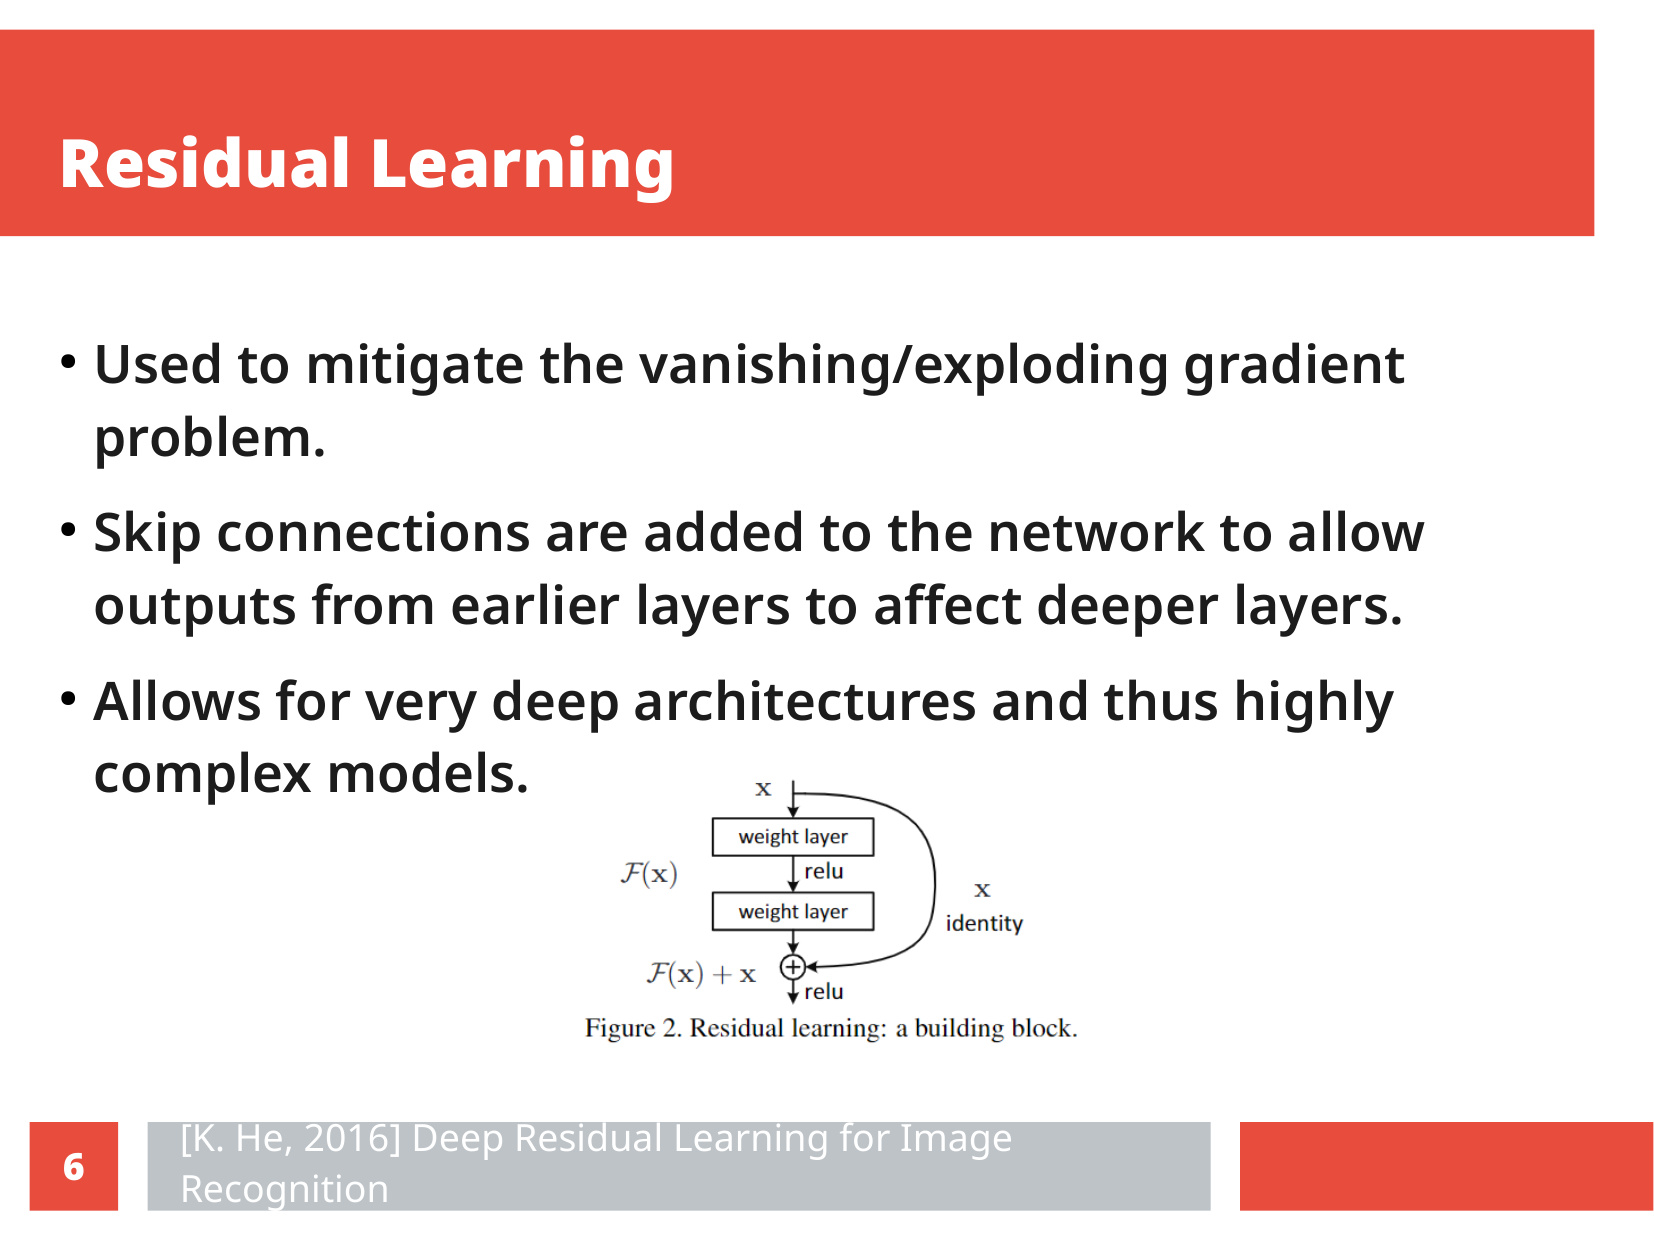

# Residual Learning
Used to mitigate the vanishing/exploding gradient problem.
Skip connections are added to the network to allow outputs from earlier layers to affect deeper layers.
Allows for very deep architectures and thus highly complex models.
[K. He, 2016] Deep Residual Learning for Image Recognition
6